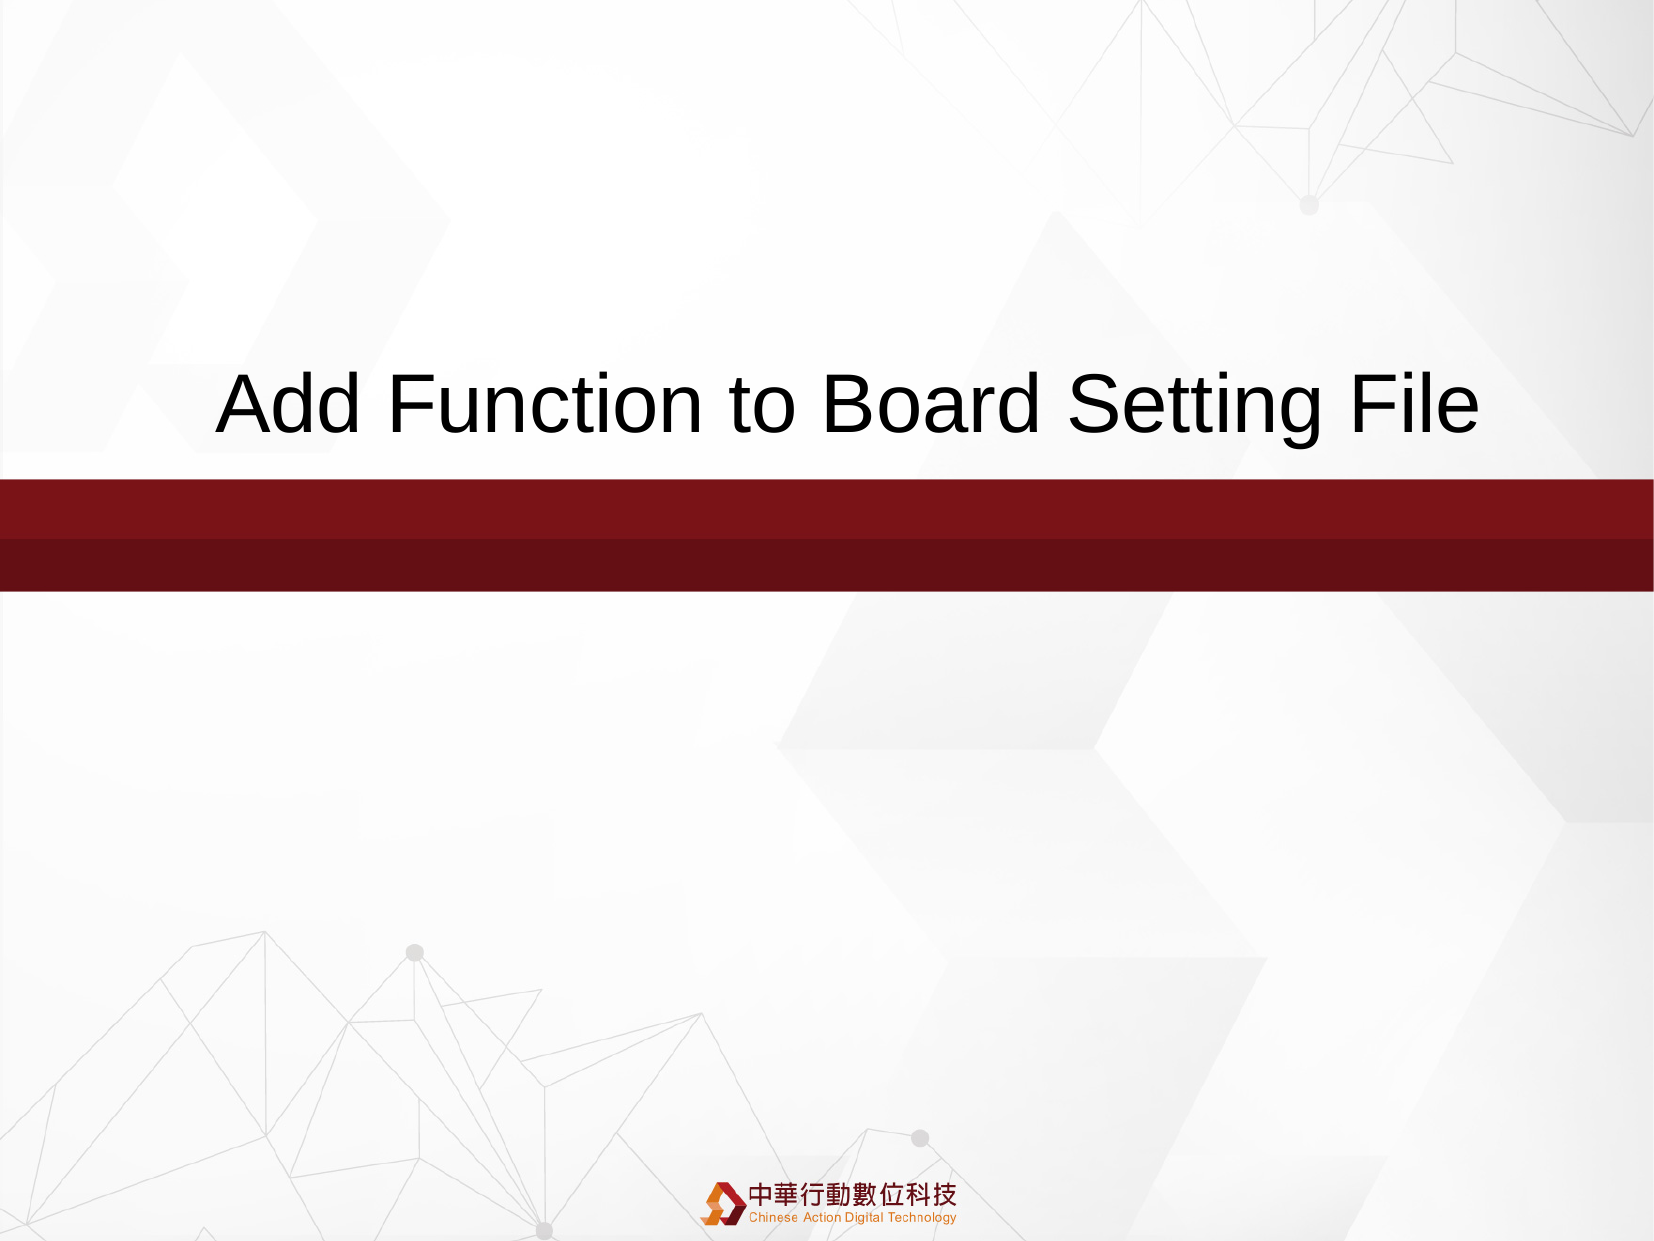

# Add Function to Board Setting File